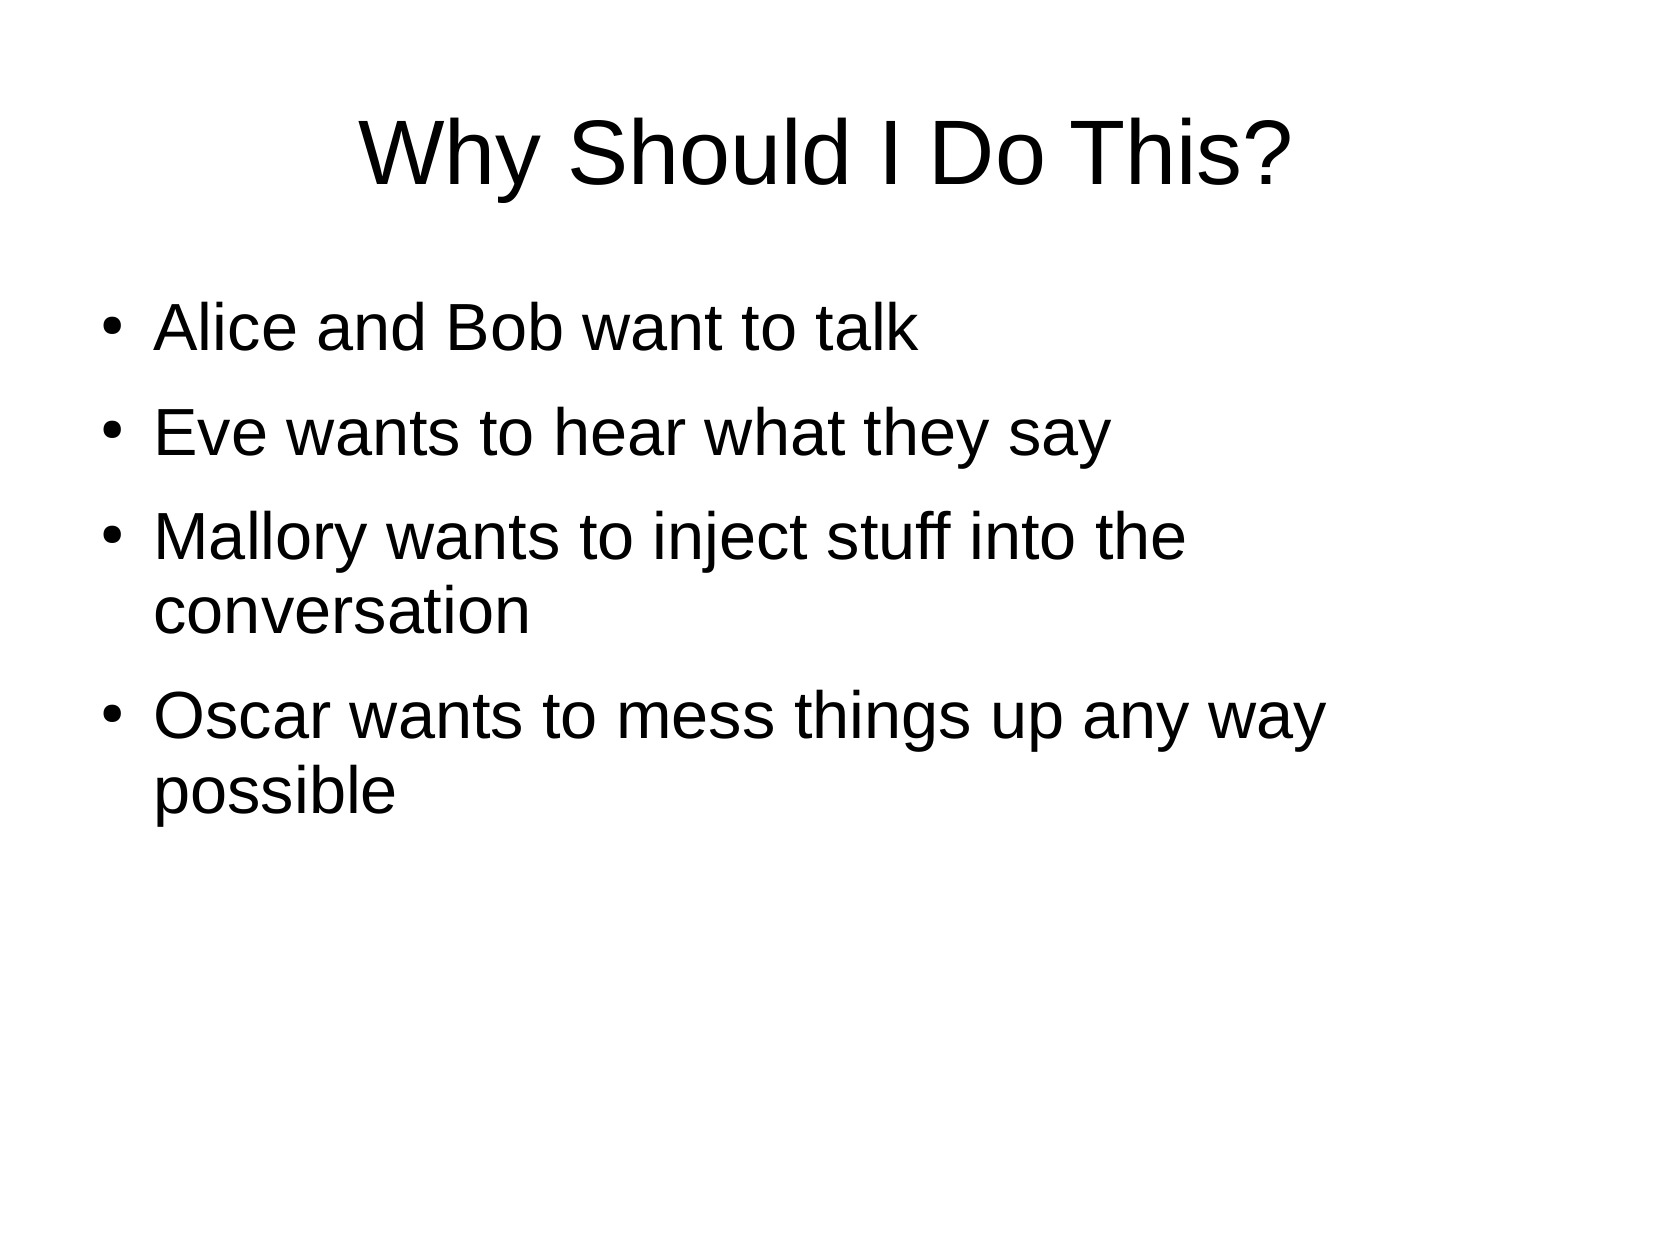

# Why Should I Do This?
Alice and Bob want to talk
Eve wants to hear what they say
Mallory wants to inject stuff into the conversation
Oscar wants to mess things up any way possible